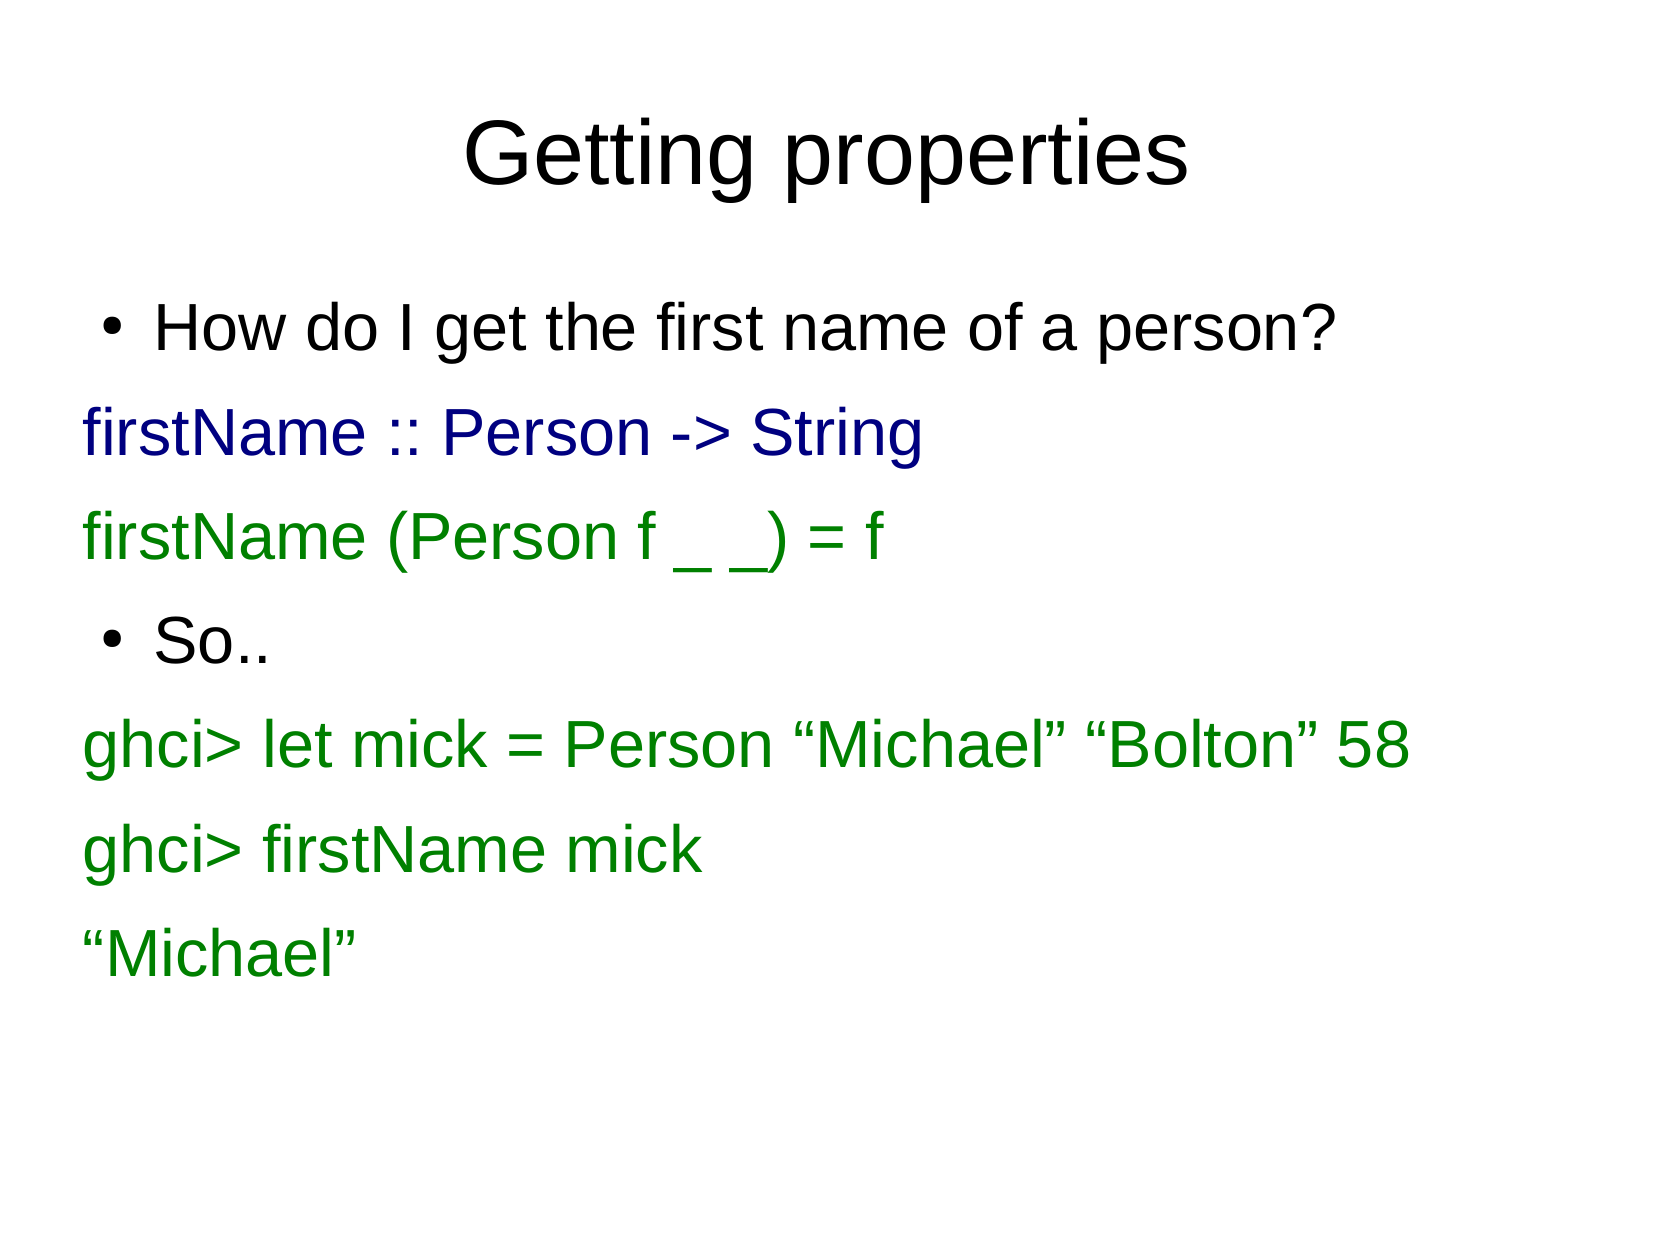

# Getting properties
How do I get the first name of a person?
firstName :: Person -> String
firstName (Person f _ _) = f
So..
ghci> let mick = Person “Michael” “Bolton” 58
ghci> firstName mick
“Michael”